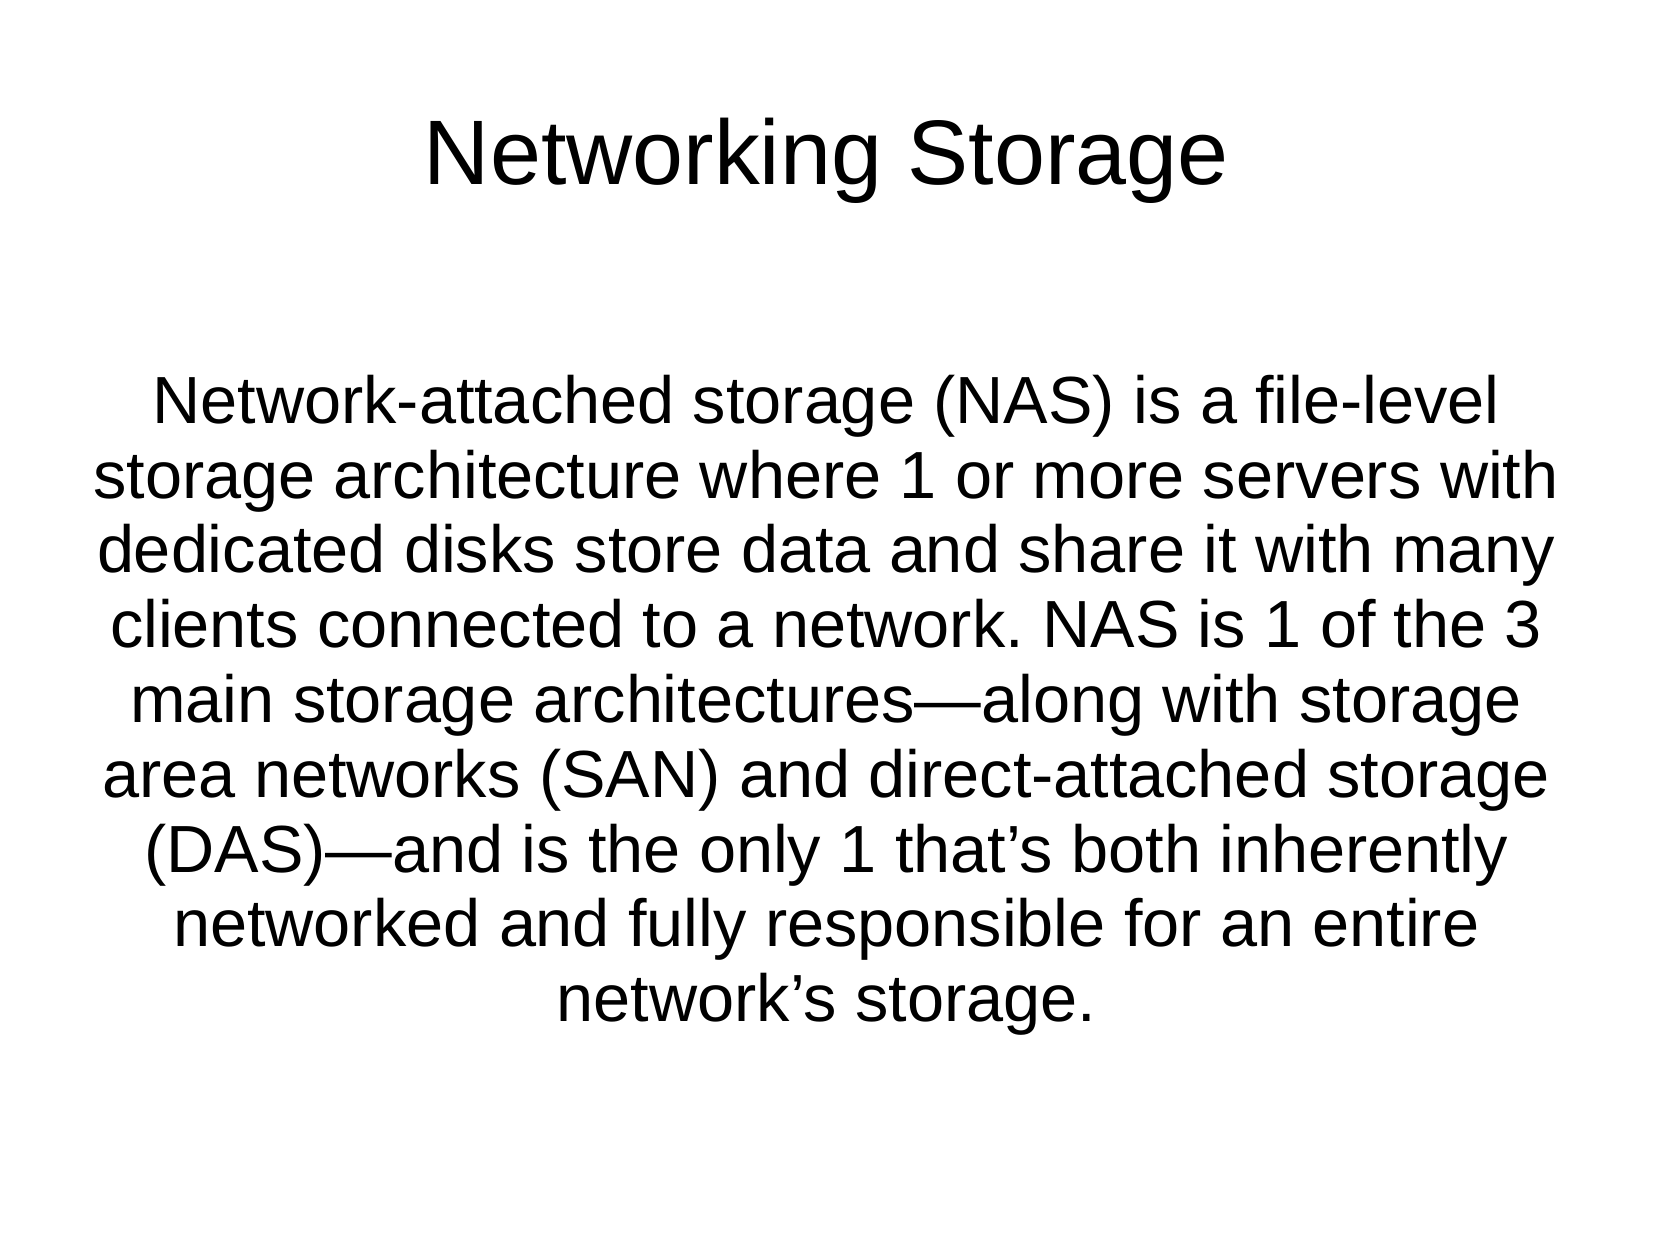

# Networking Storage
Network-attached storage (NAS) is a file-level storage architecture where 1 or more servers with dedicated disks store data and share it with many clients connected to a network. NAS is 1 of the 3 main storage architectures—along with storage area networks (SAN) and direct-attached storage (DAS)—and is the only 1 that’s both inherently networked and fully responsible for an entire network’s storage.